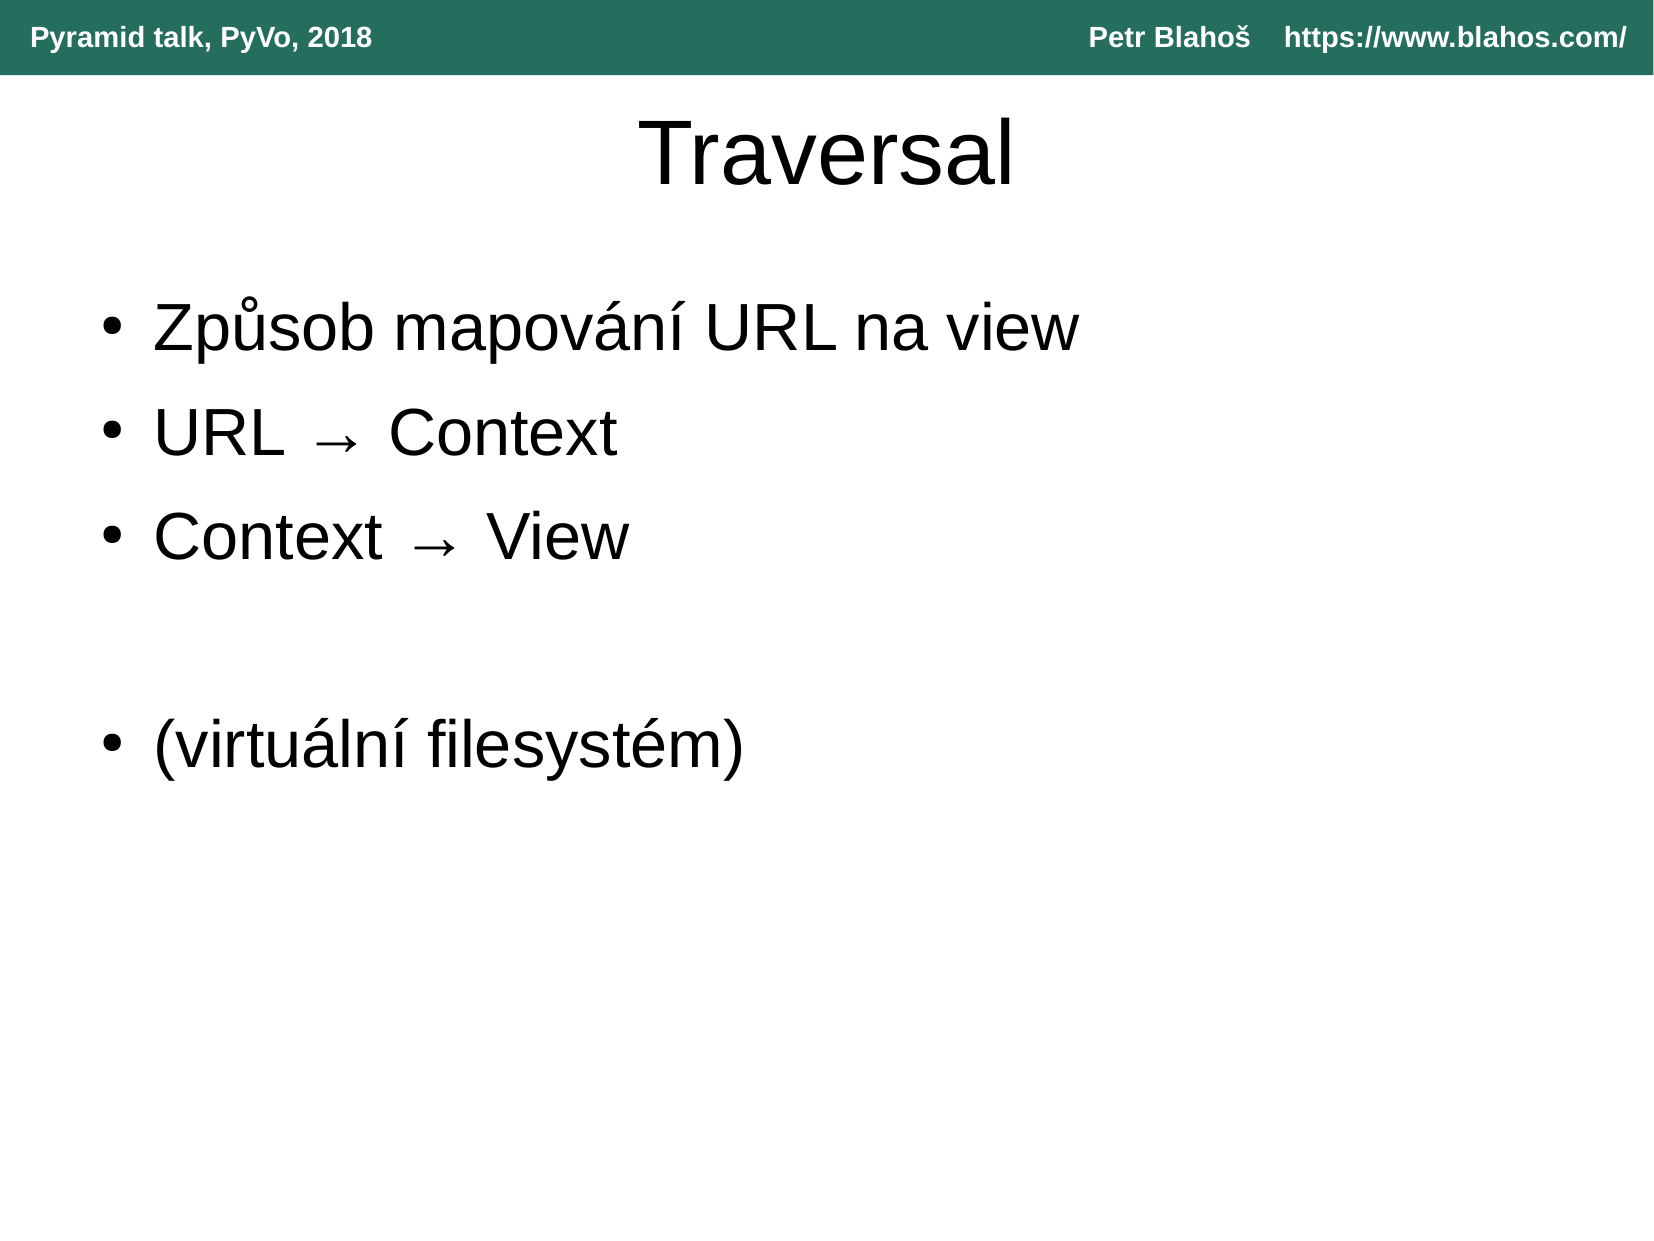

# Traversal
Způsob mapování URL na view
URL → Context
Context → View
(virtuální filesystém)